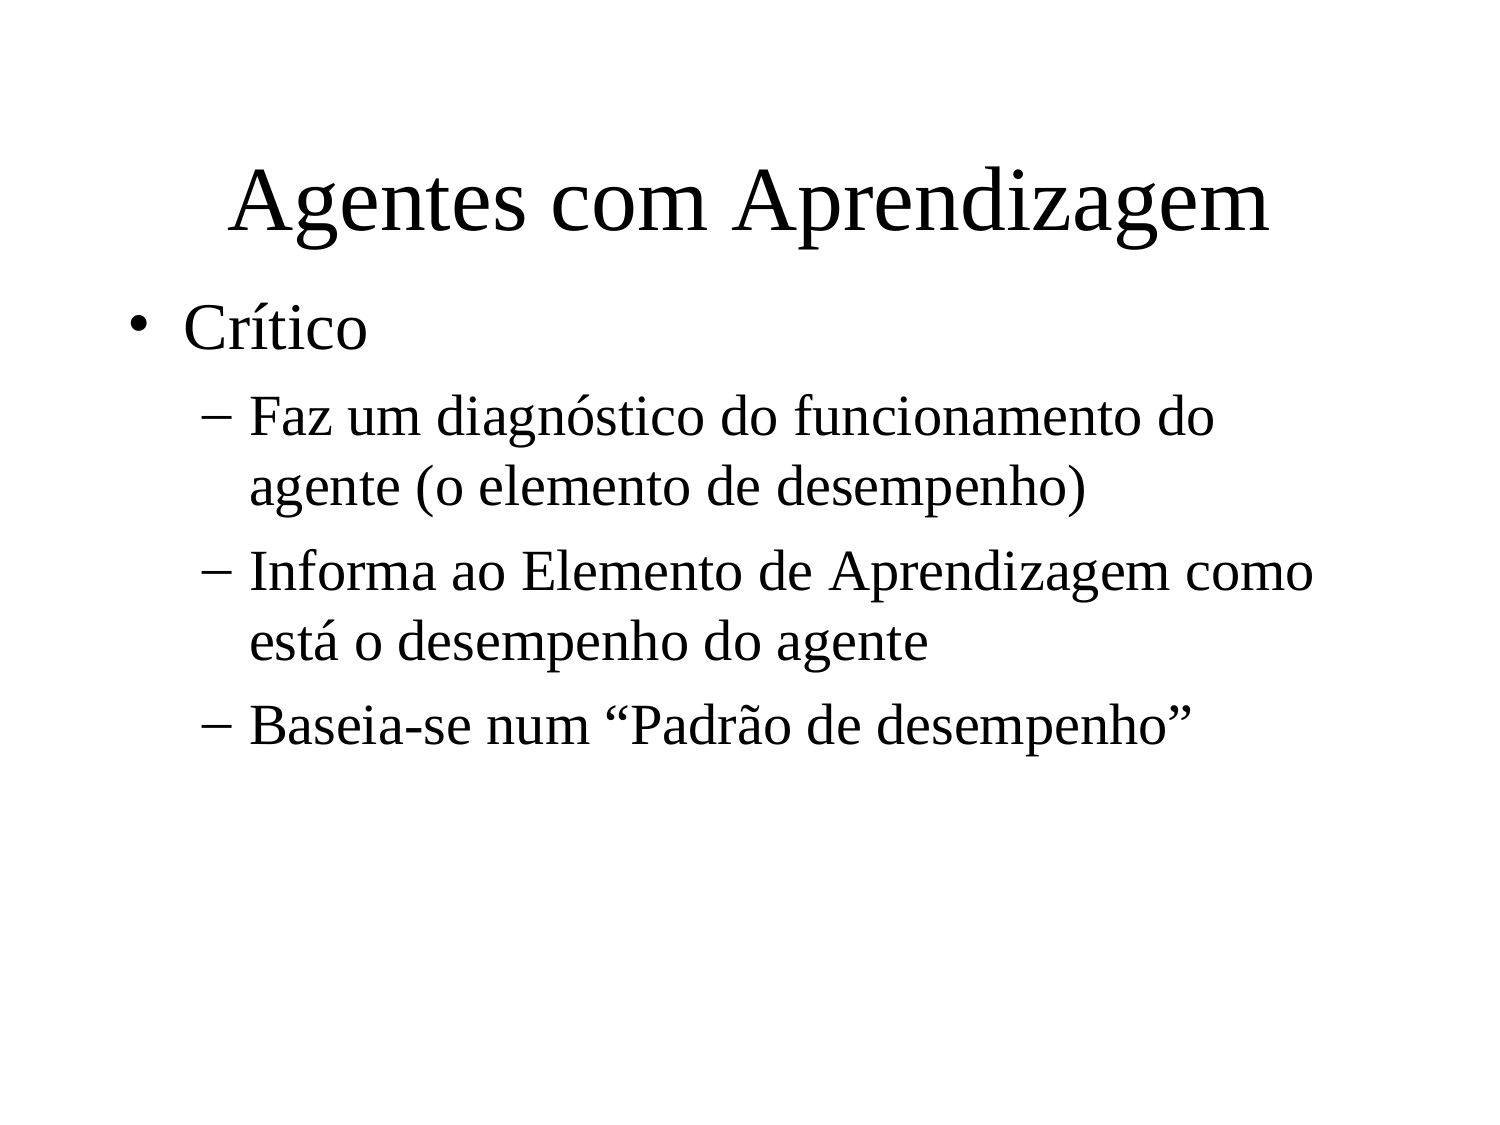

# Agentes com Aprendizagem
Crítico
Faz um diagnóstico do funcionamento do agente (o elemento de desempenho)
Informa ao Elemento de Aprendizagem como está o desempenho do agente
Baseia-se num “Padrão de desempenho”